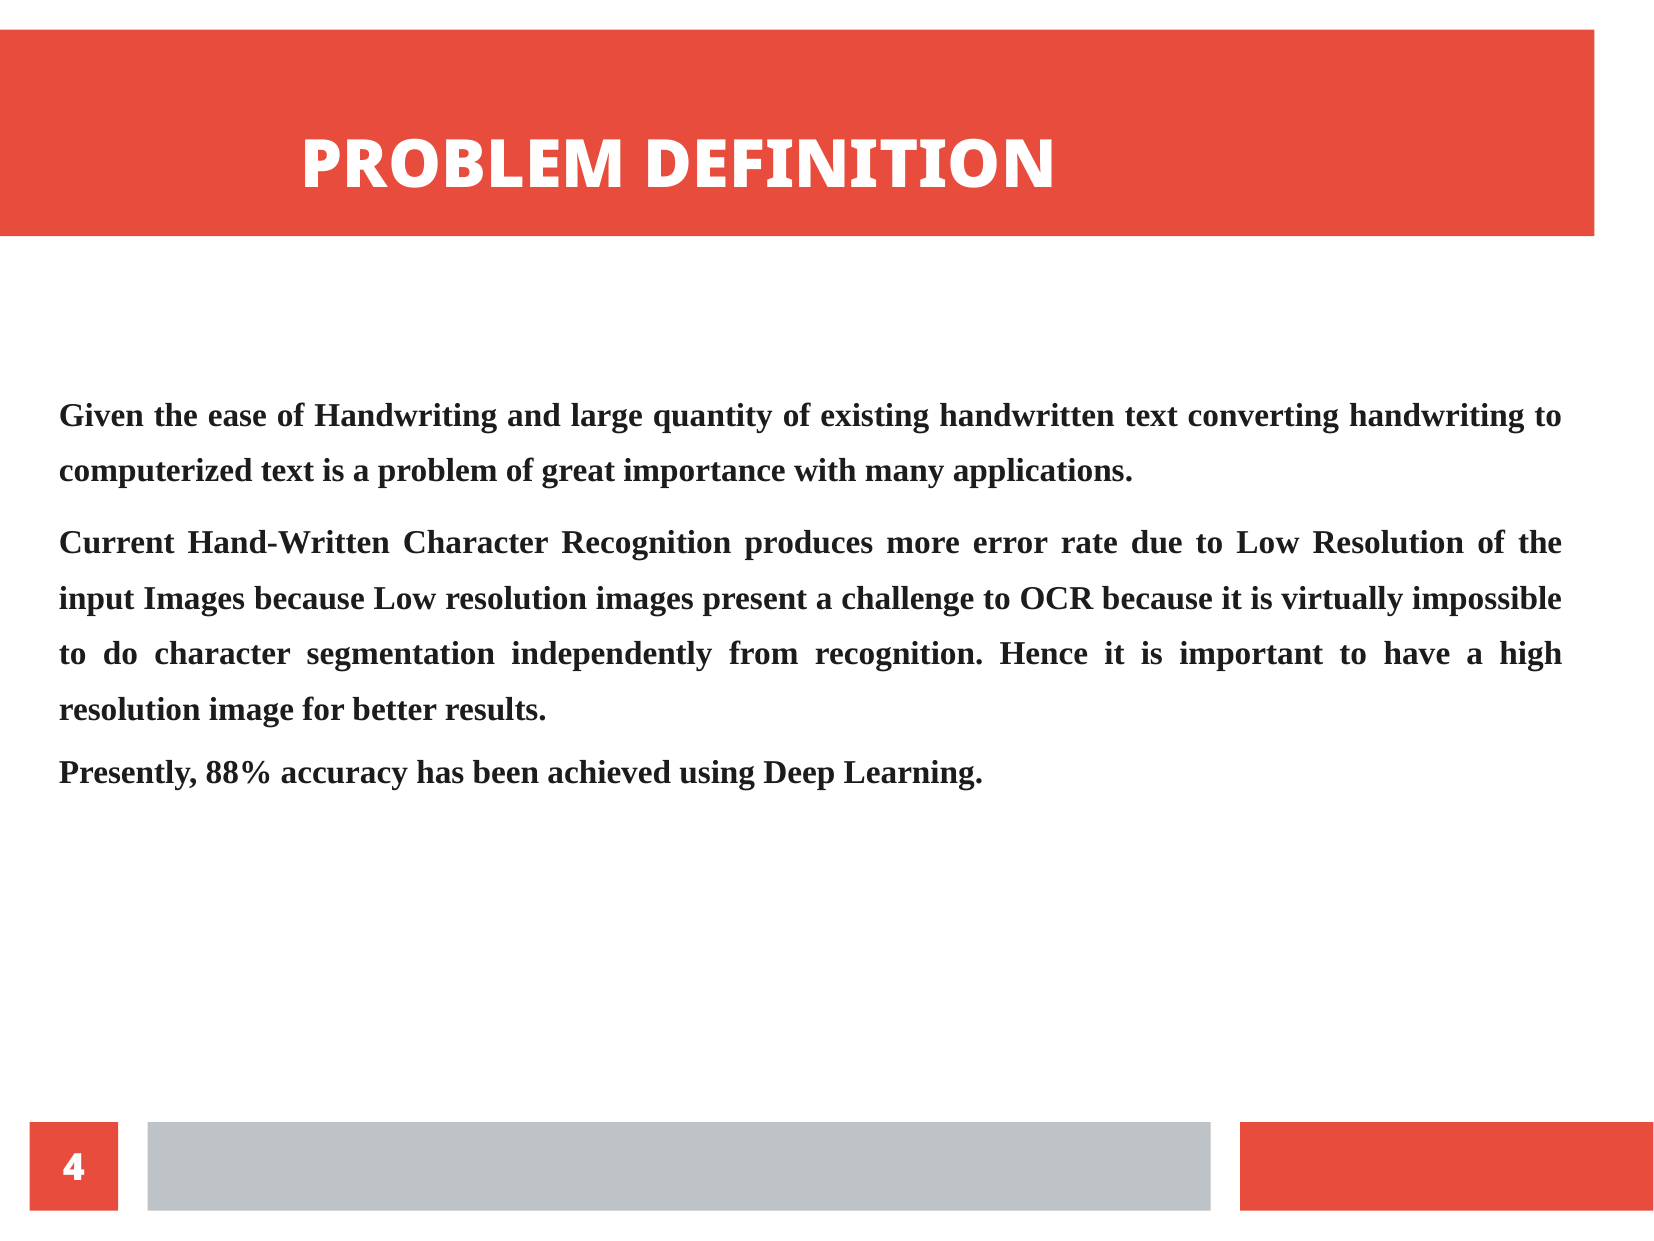

# PROBLEM DEFINITION
Given the ease of Handwriting and large quantity of existing handwritten text converting handwriting to computerized text is a problem of great importance with many applications.
Current Hand-Written Character Recognition produces more error rate due to Low Resolution of the input Images because Low resolution images present a challenge to OCR because it is virtually impossible to do character segmentation independently from recognition. Hence it is important to have a high resolution image for better results.
Presently, 88% accuracy has been achieved using Deep Learning.
4